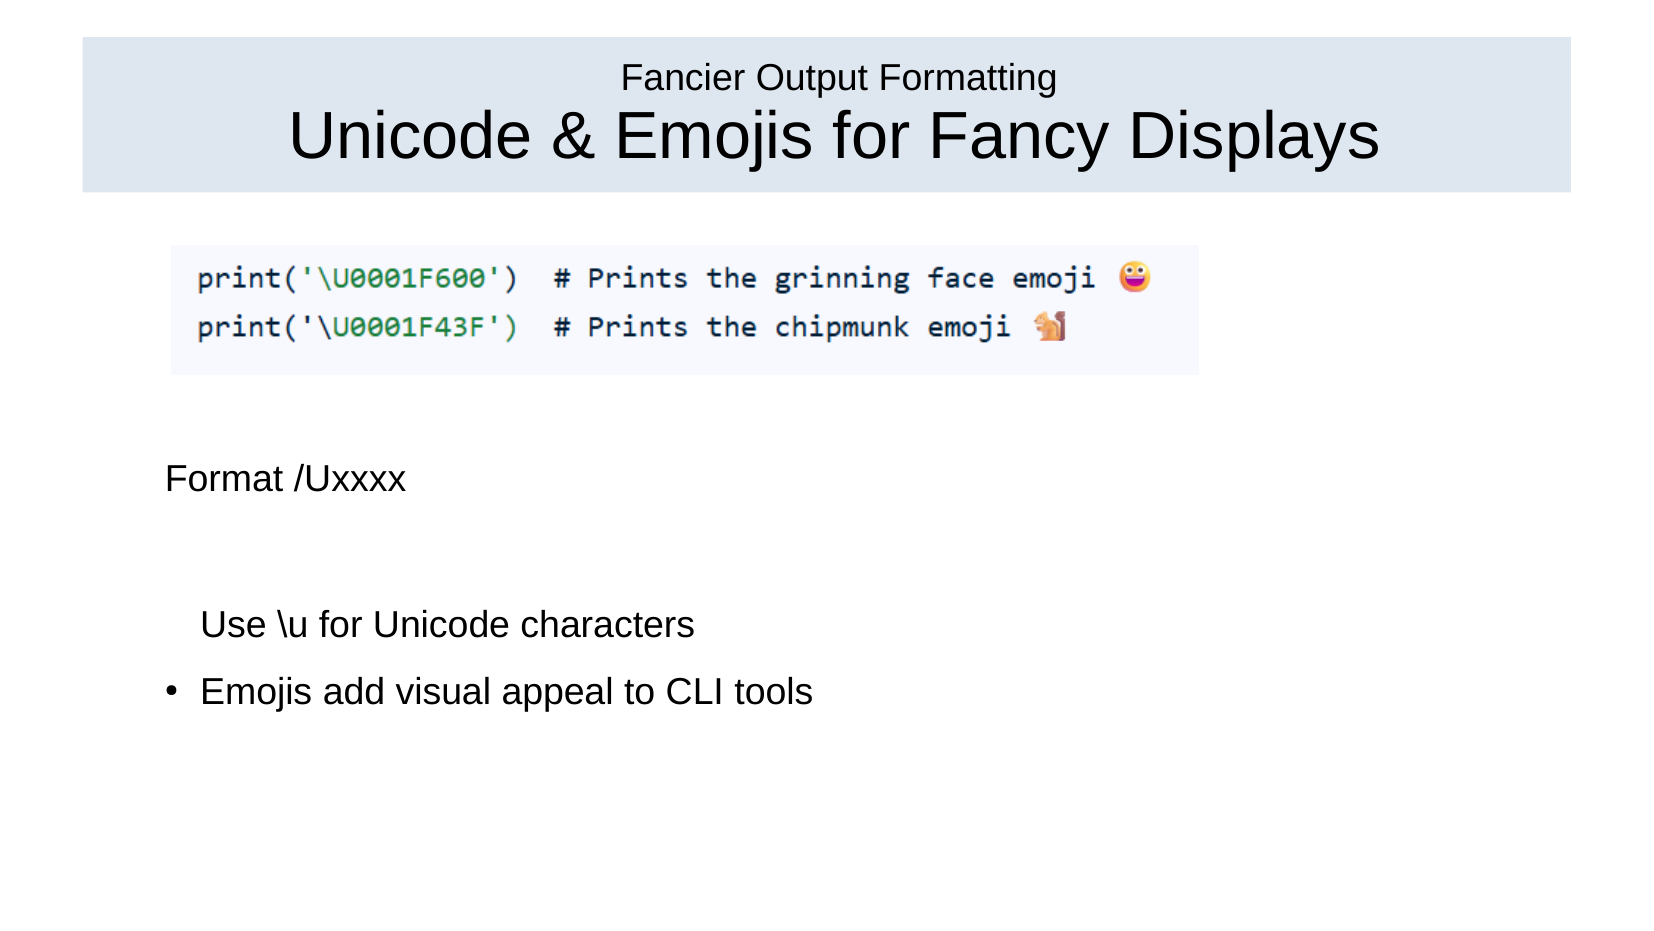

# Fancier Output Formatting Unicode & Emojis for Fancy Displays
Format /Uxxxx
Use \u for Unicode characters
Emojis add visual appeal to CLI tools